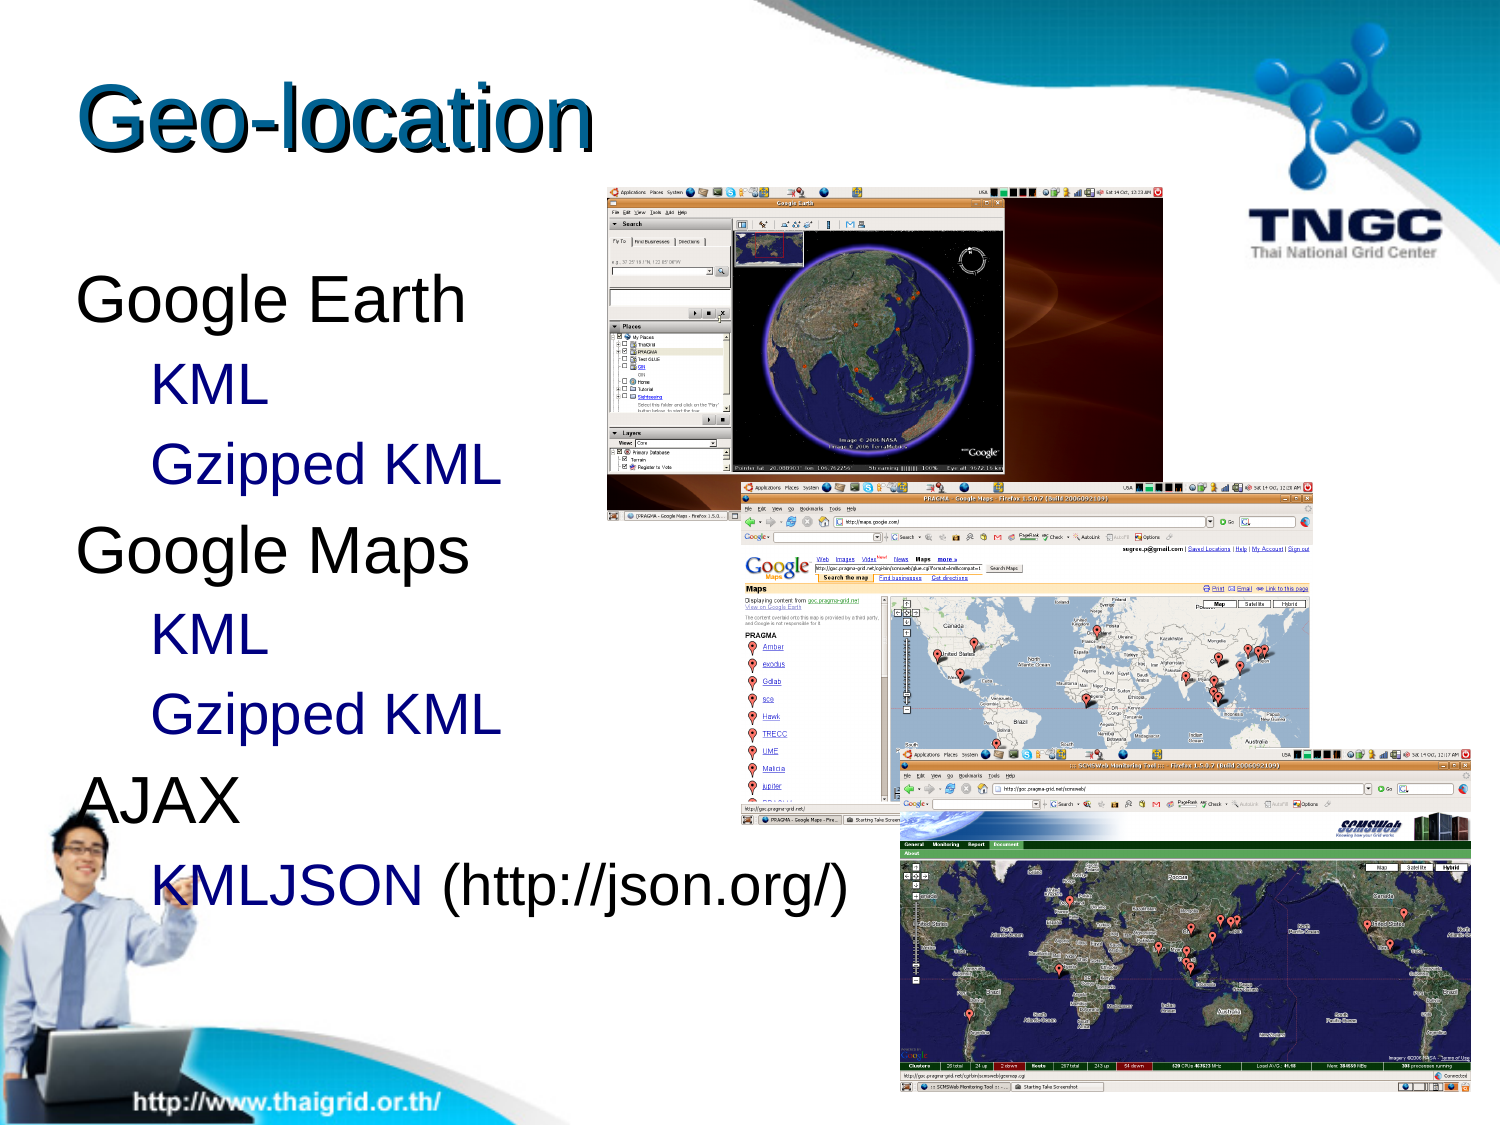

# Geo-location
Google Earth
KML
Gzipped KML
Google Maps
KML
Gzipped KML
AJAX
KMLJSON (http://json.org/)